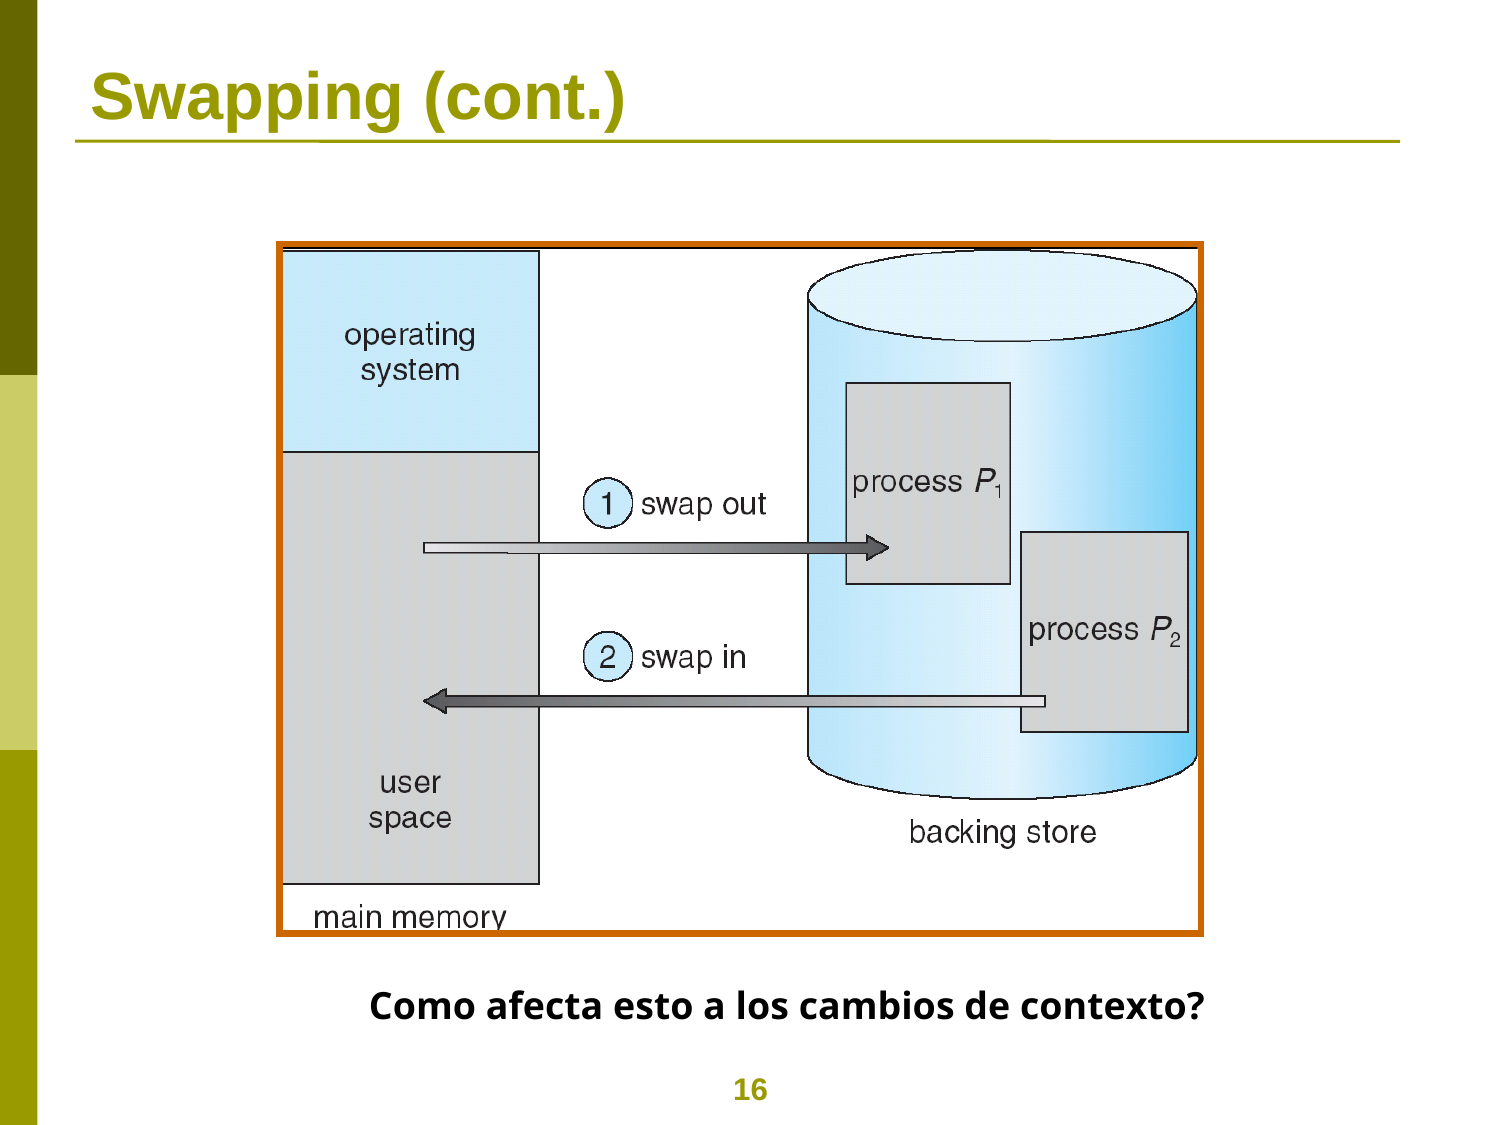

Swapping (cont.)
Como afecta esto a los cambios de contexto?